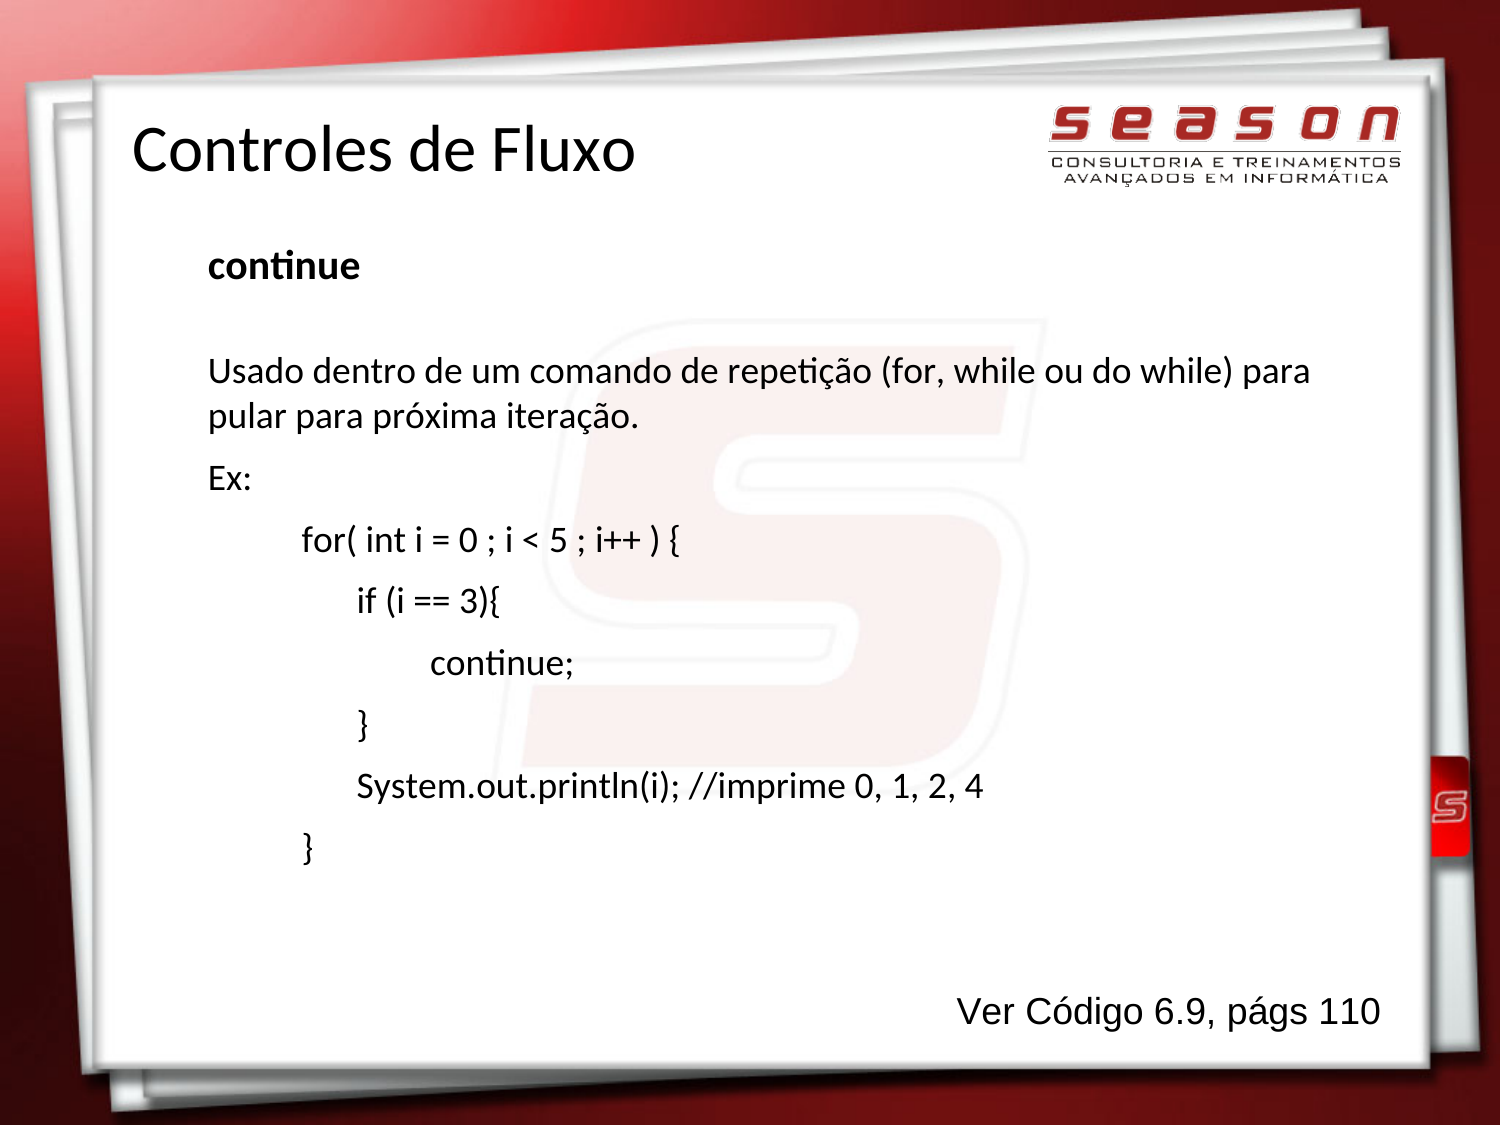

# Controles de Fluxo
continue
Usado dentro de um comando de repetição (for, while ou do while) para pular para próxima iteração.
Ex:
for( int i = 0 ; i < 5 ; i++ ) {
	if (i == 3){
		continue;
	}
	System.out.println(i); //imprime 0, 1, 2, 4
}
Ver Código 6.9, págs 110